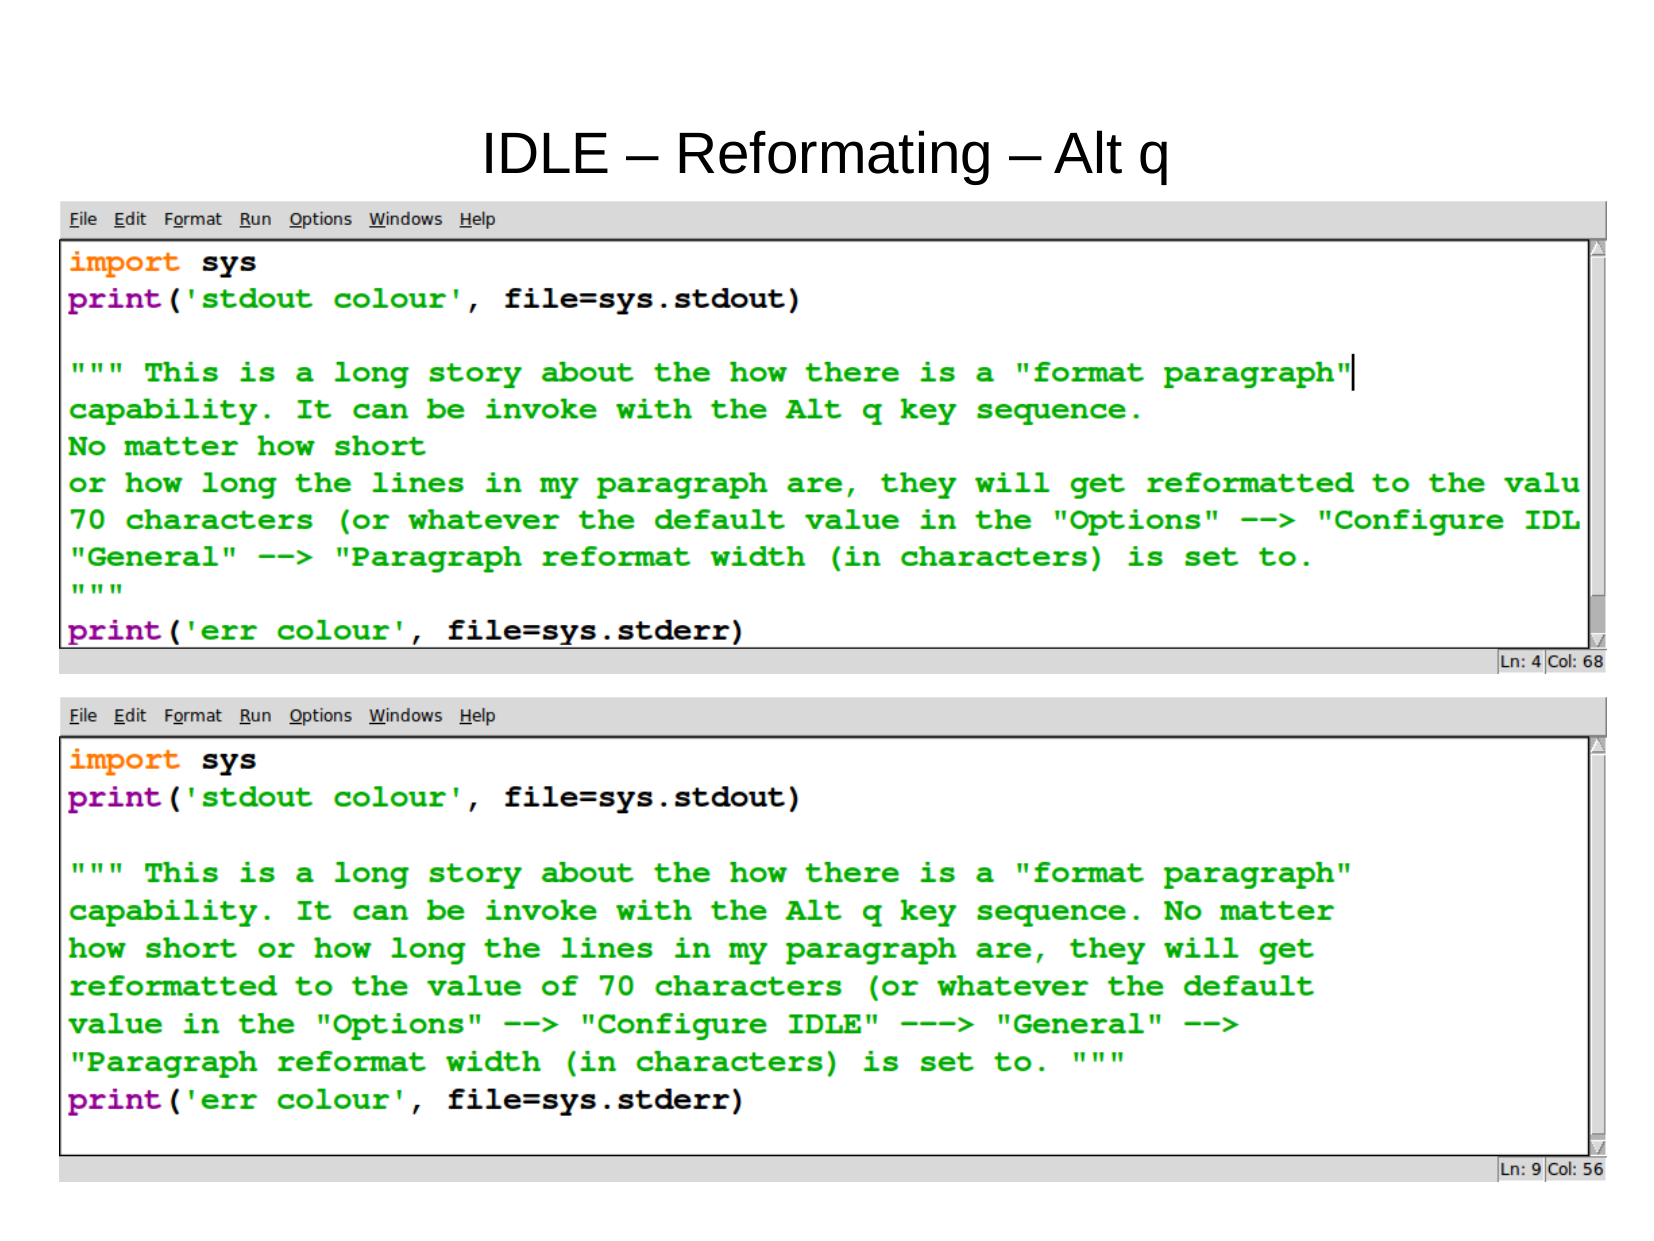

# IDLE – Reformating – Alt q